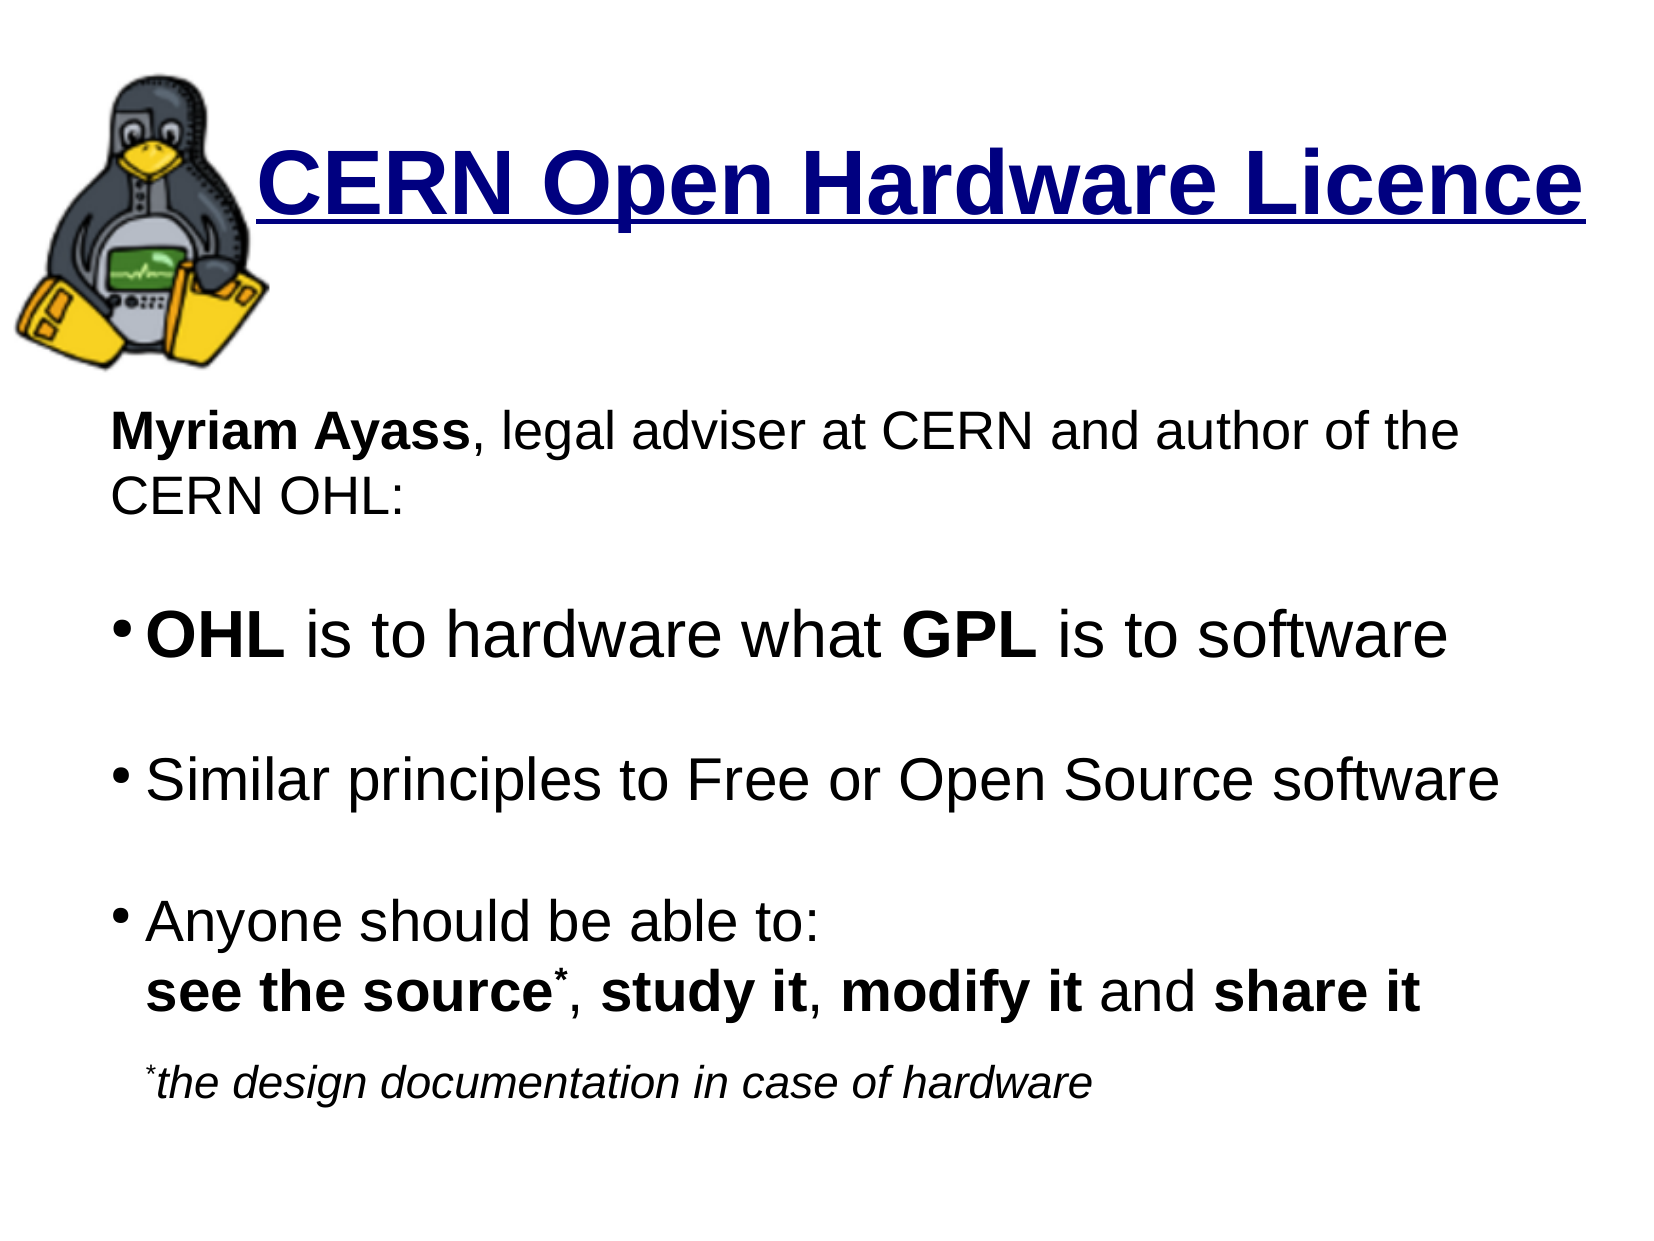

# CERN Open Hardware Licence
Myriam Ayass, legal adviser at CERN and author of the CERN OHL:
OHL is to hardware what GPL is to software
Similar principles to Free or Open Source software
Anyone should be able to:
see the source*, study it, modify it and share it
*the design documentation in case of hardware